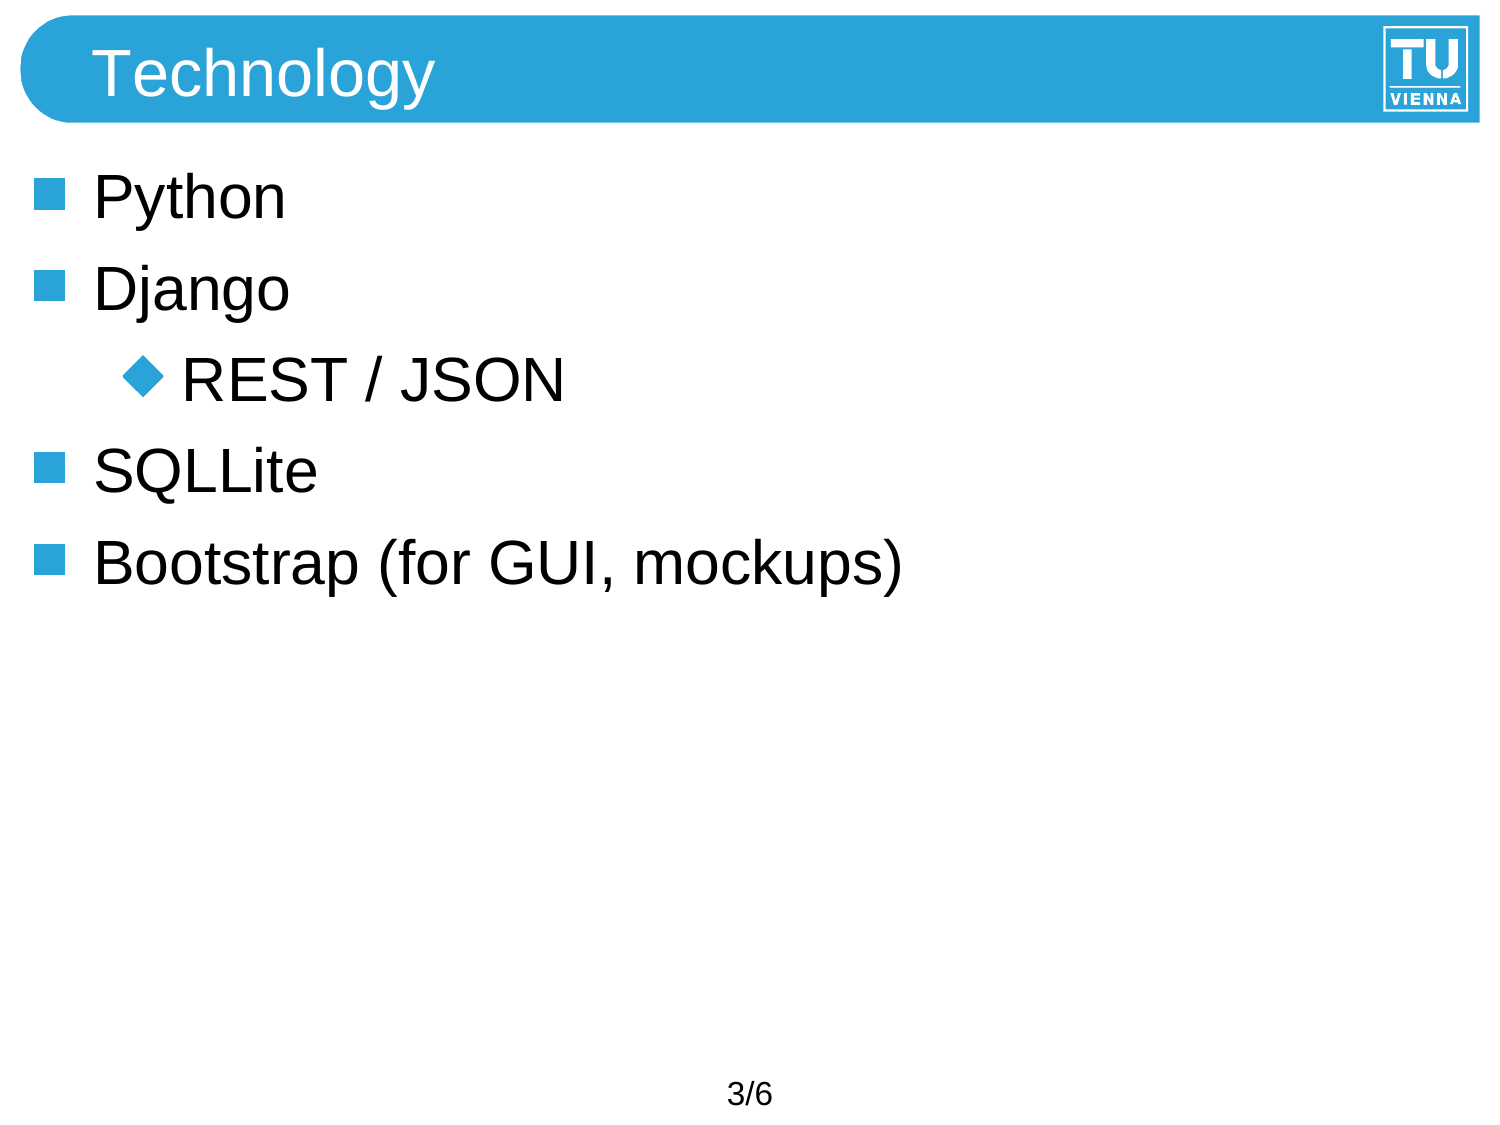

# Technology
Python
Django
REST / JSON
SQLLite
Bootstrap (for GUI, mockups)
3